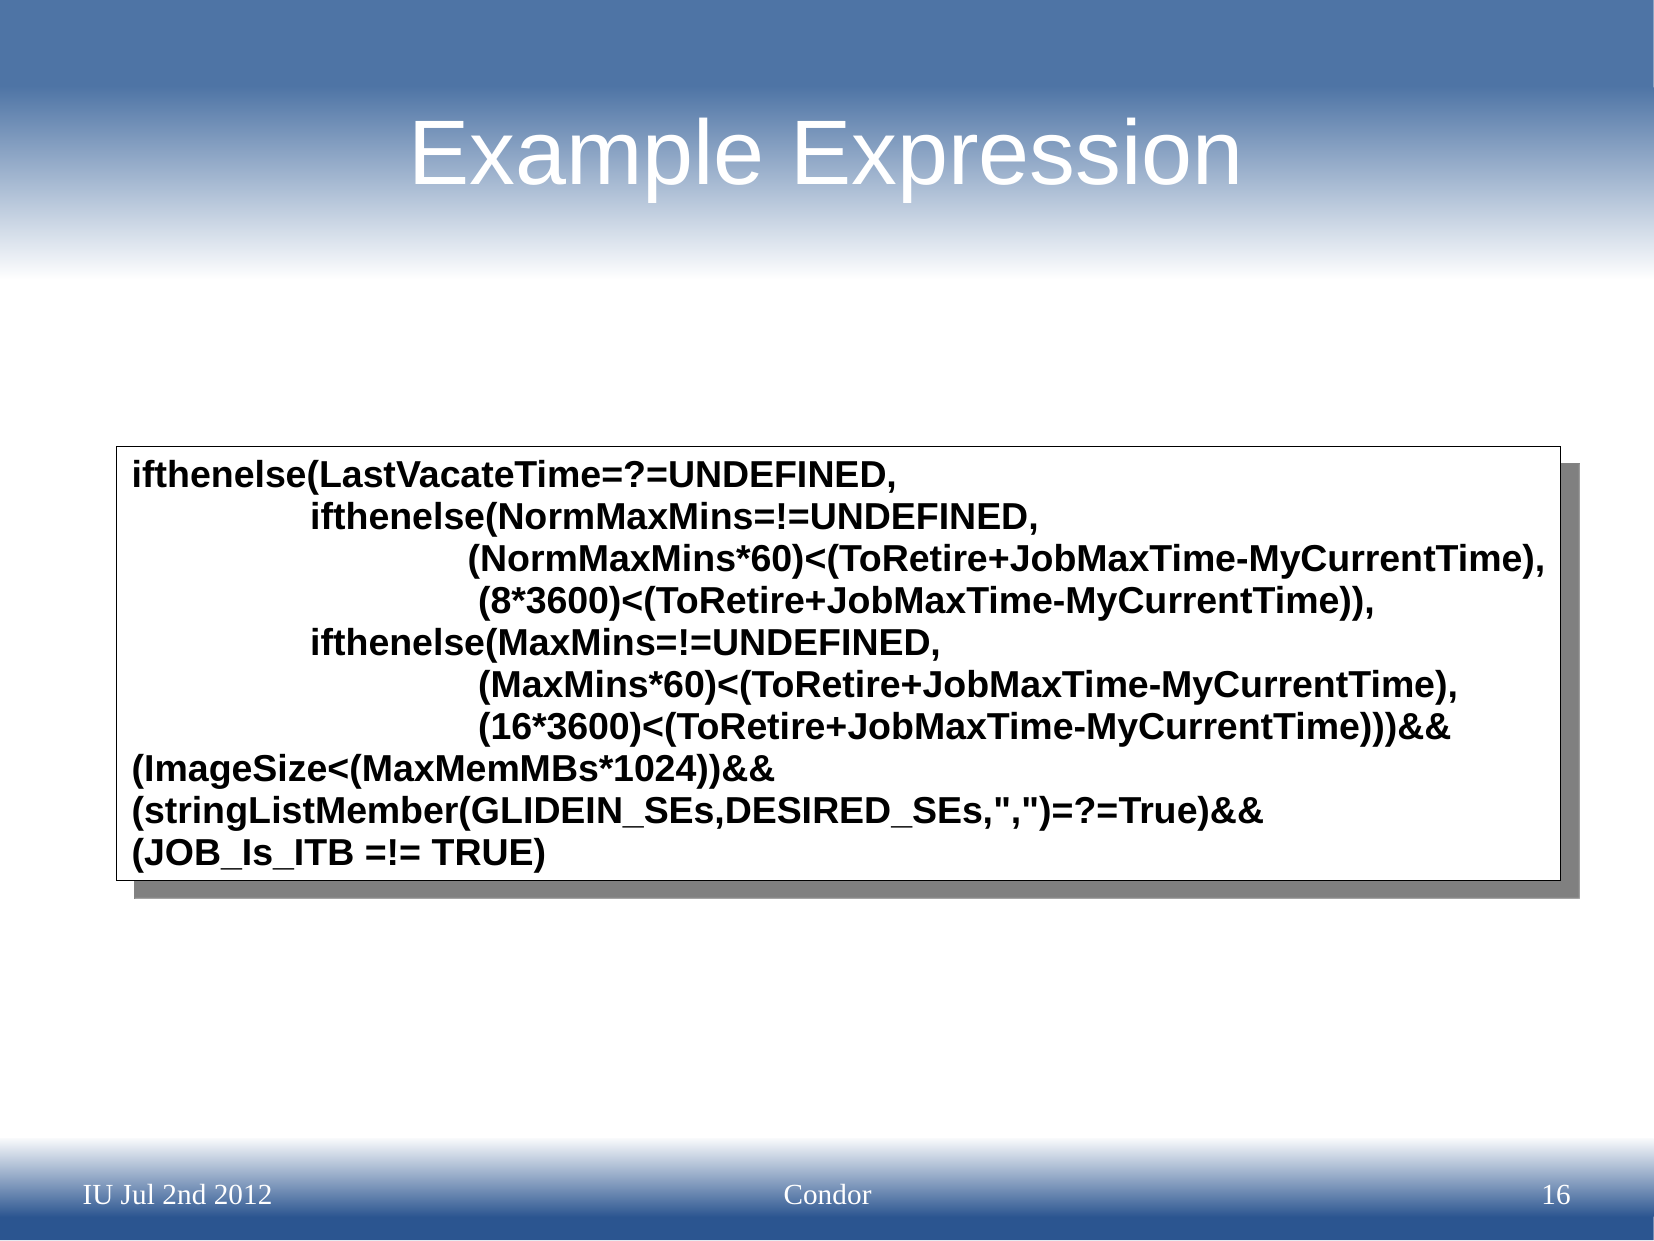

# Example Expression
ifthenelse(LastVacateTime=?=UNDEFINED,
 ifthenelse(NormMaxMins=!=UNDEFINED,
 (NormMaxMins*60)<(ToRetire+JobMaxTime-MyCurrentTime),
 (8*3600)<(ToRetire+JobMaxTime-MyCurrentTime)),
 ifthenelse(MaxMins=!=UNDEFINED,
 (MaxMins*60)<(ToRetire+JobMaxTime-MyCurrentTime),
 (16*3600)<(ToRetire+JobMaxTime-MyCurrentTime)))&&
(ImageSize<(MaxMemMBs*1024))&&
(stringListMember(GLIDEIN_SEs,DESIRED_SEs,",")=?=True)&&
(JOB_Is_ITB =!= TRUE)
IU Jul 2nd 2012
Condor
16